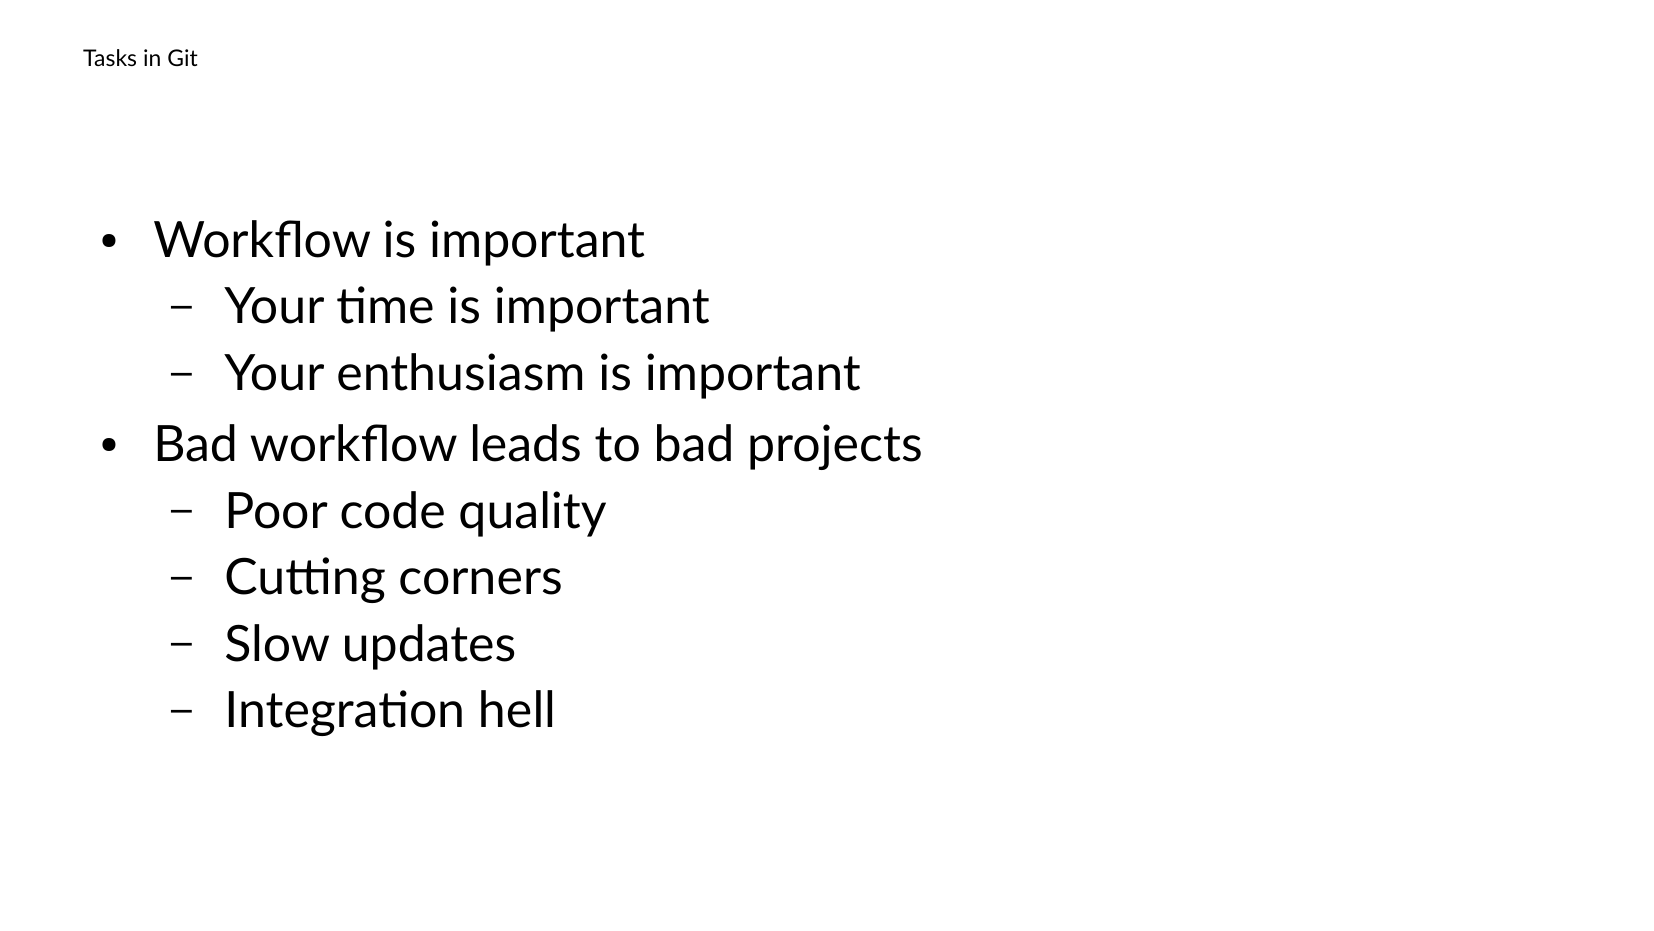

# Tasks in Git
Workflow is important
Your time is important
Your enthusiasm is important
Bad workflow leads to bad projects
Poor code quality
Cutting corners
Slow updates
Integration hell